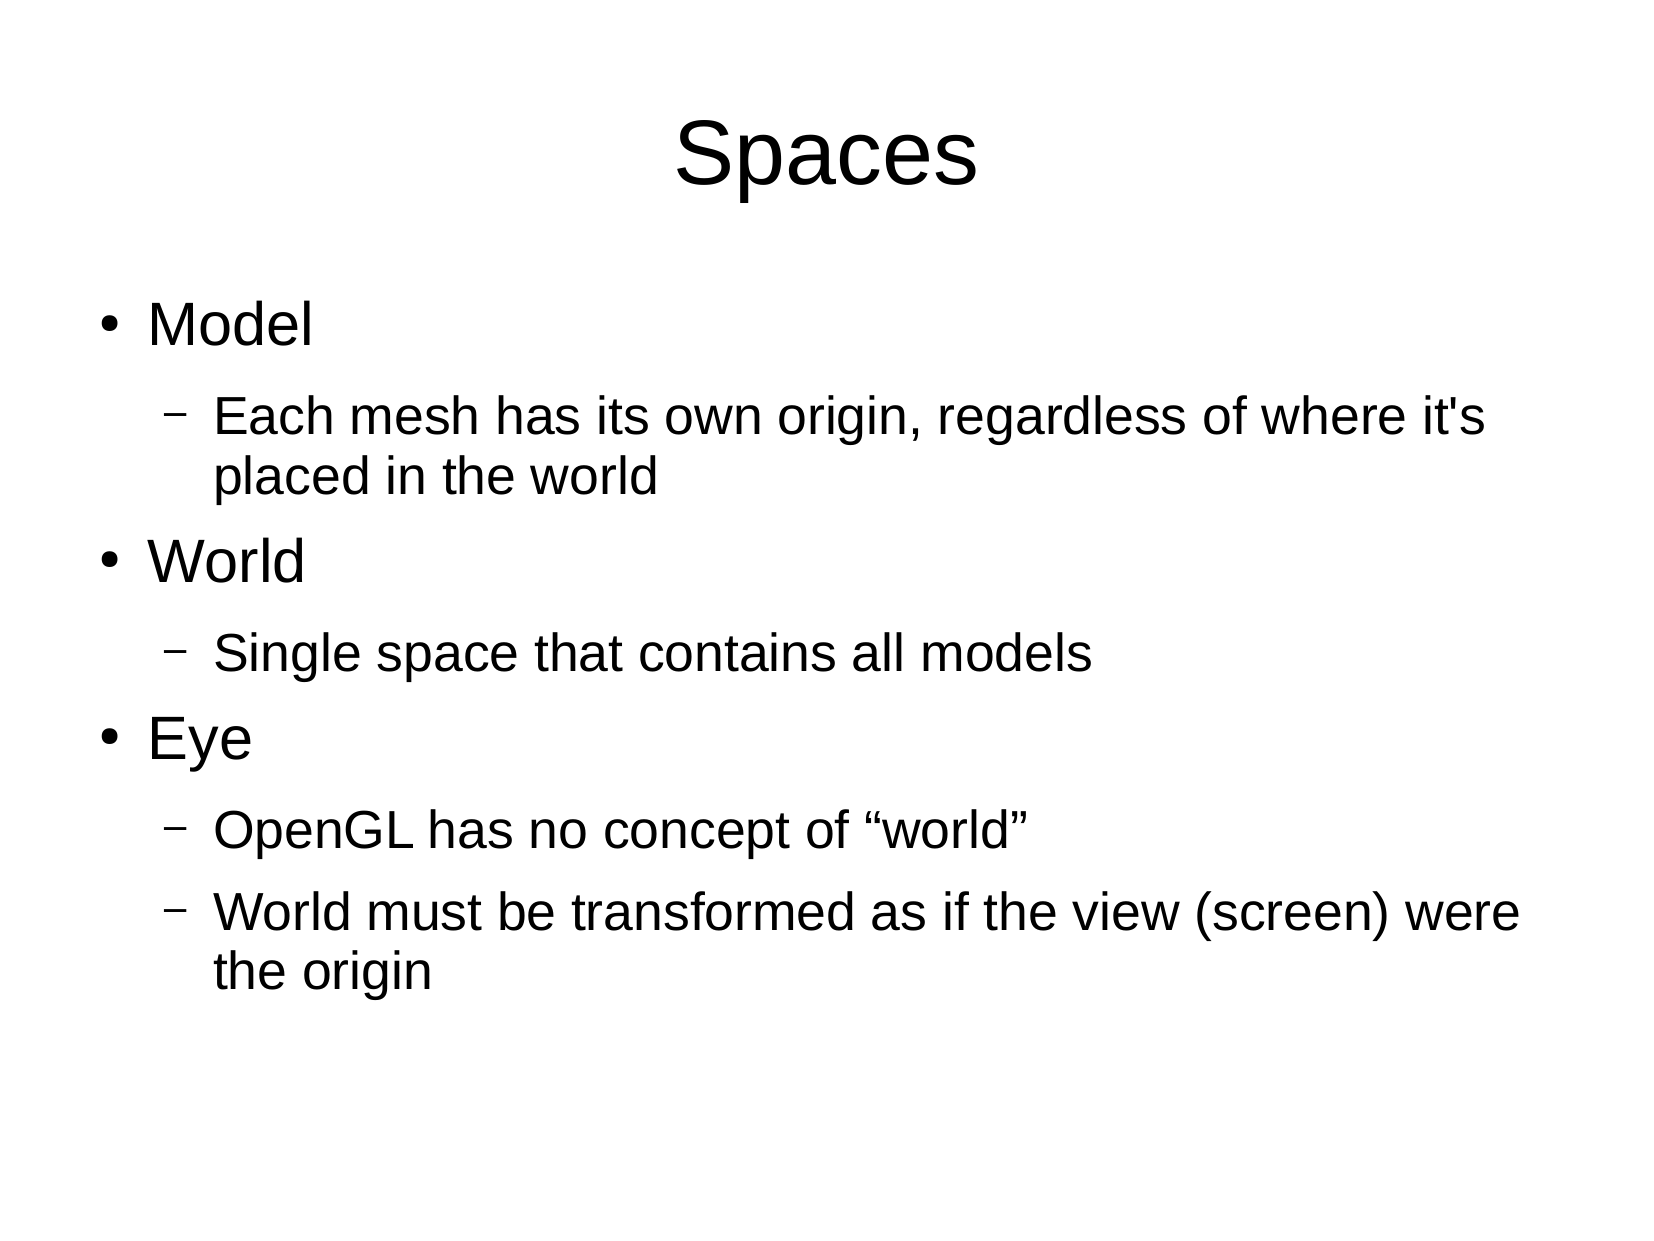

# Spaces
Model
Each mesh has its own origin, regardless of where it's placed in the world
World
Single space that contains all models
Eye
OpenGL has no concept of “world”
World must be transformed as if the view (screen) were the origin